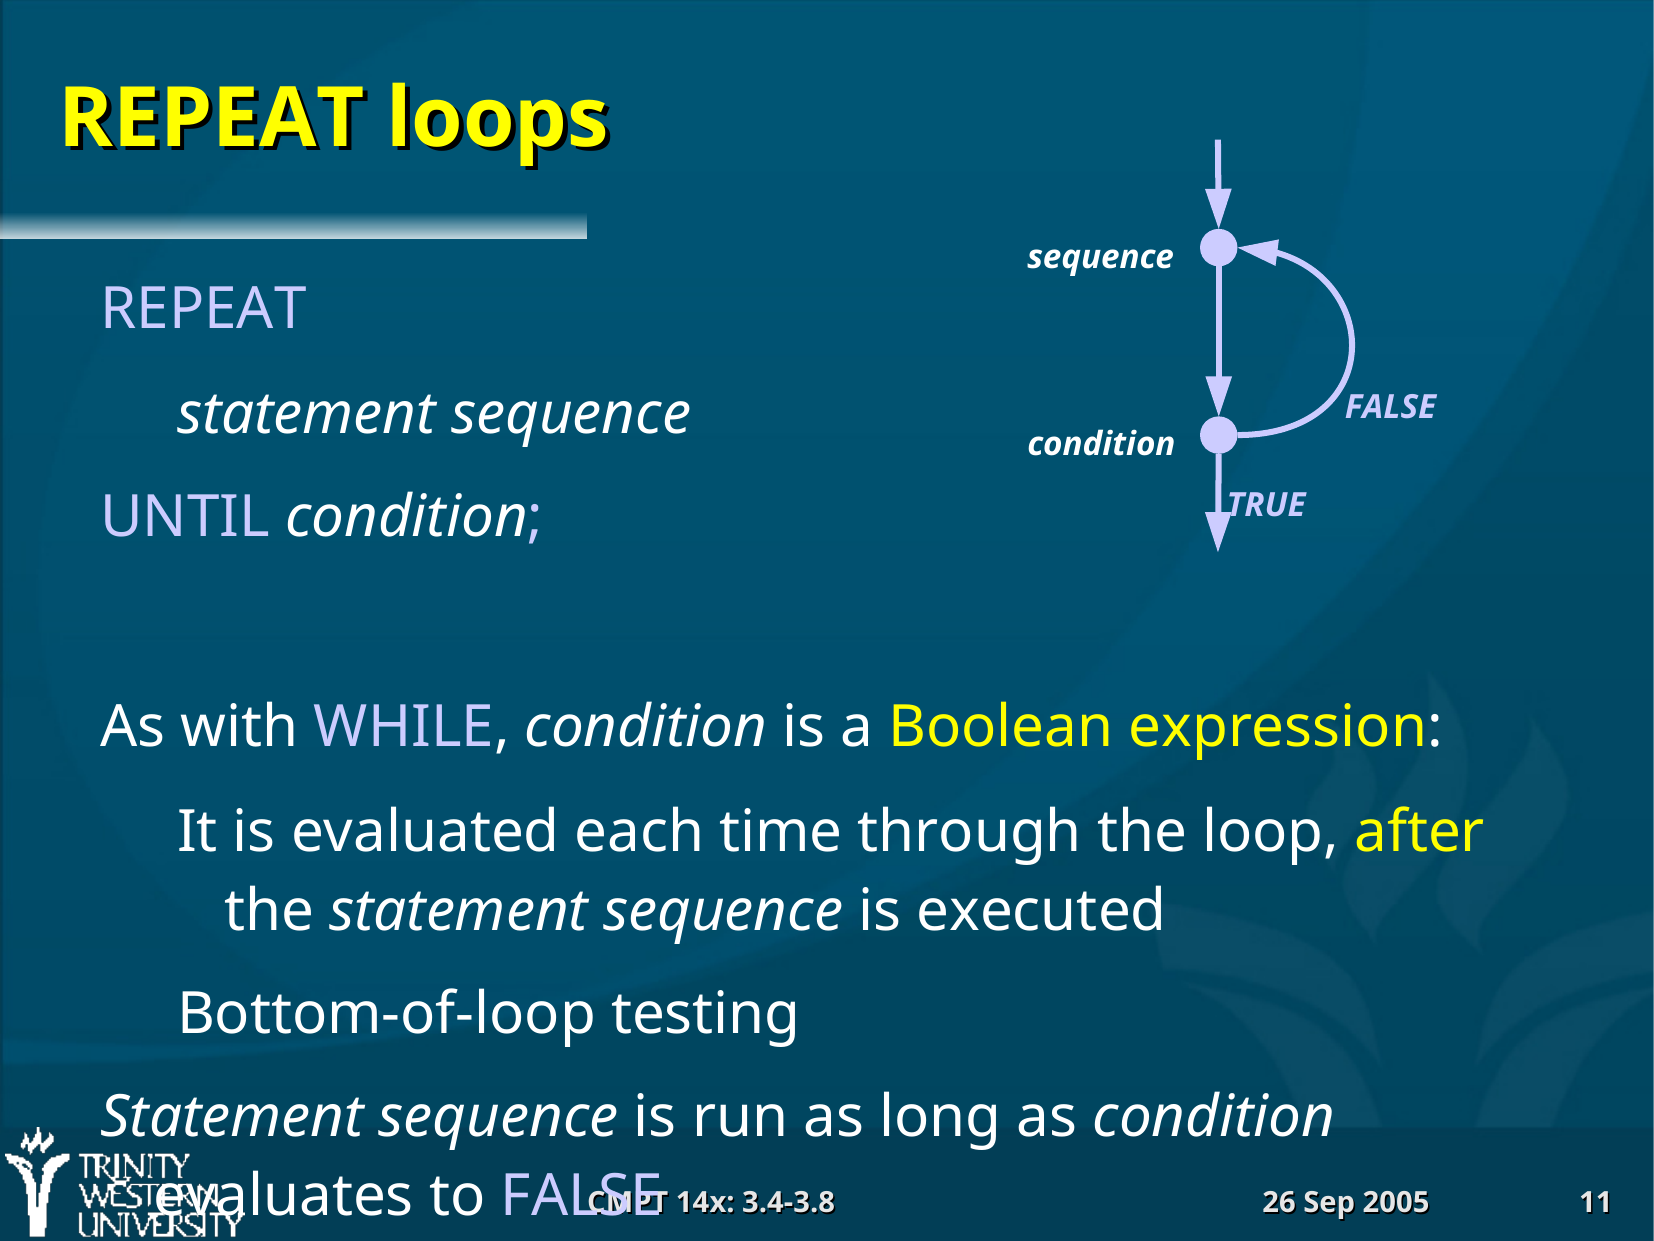

# REPEAT loops
sequence
FALSE
condition
TRUE
REPEAT
statement sequence
UNTIL condition;
As with WHILE, condition is a Boolean expression:
It is evaluated each time through the loop, after the statement sequence is executed
Bottom-of-loop testing
Statement sequence is run as long as condition evaluates to FALSE
CMPT 14x: 3.4-3.8
26 Sep 2005
11